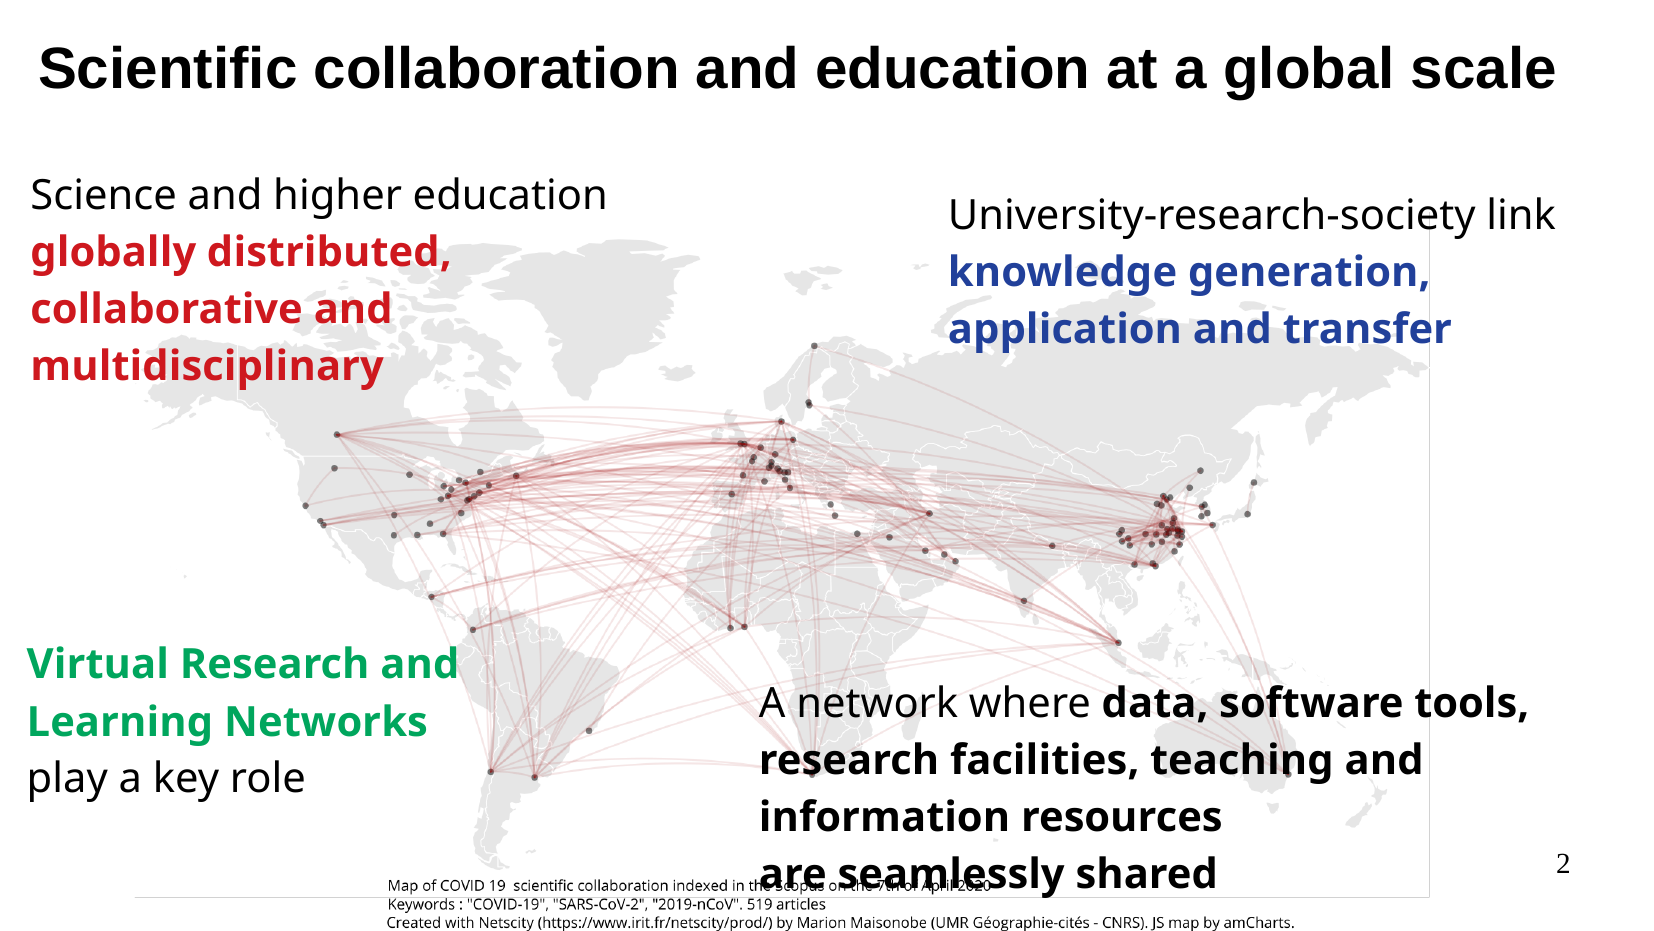

Scientific collaboration and education at a global scale
Science and higher education
globally distributed,
collaborative and
multidisciplinary
University-research-society link
knowledge generation,
application and transfer
Virtual Research and
Learning Networks
play a key role
A network where data, software tools,
research facilities, teaching and
information resources
are seamlessly shared
2